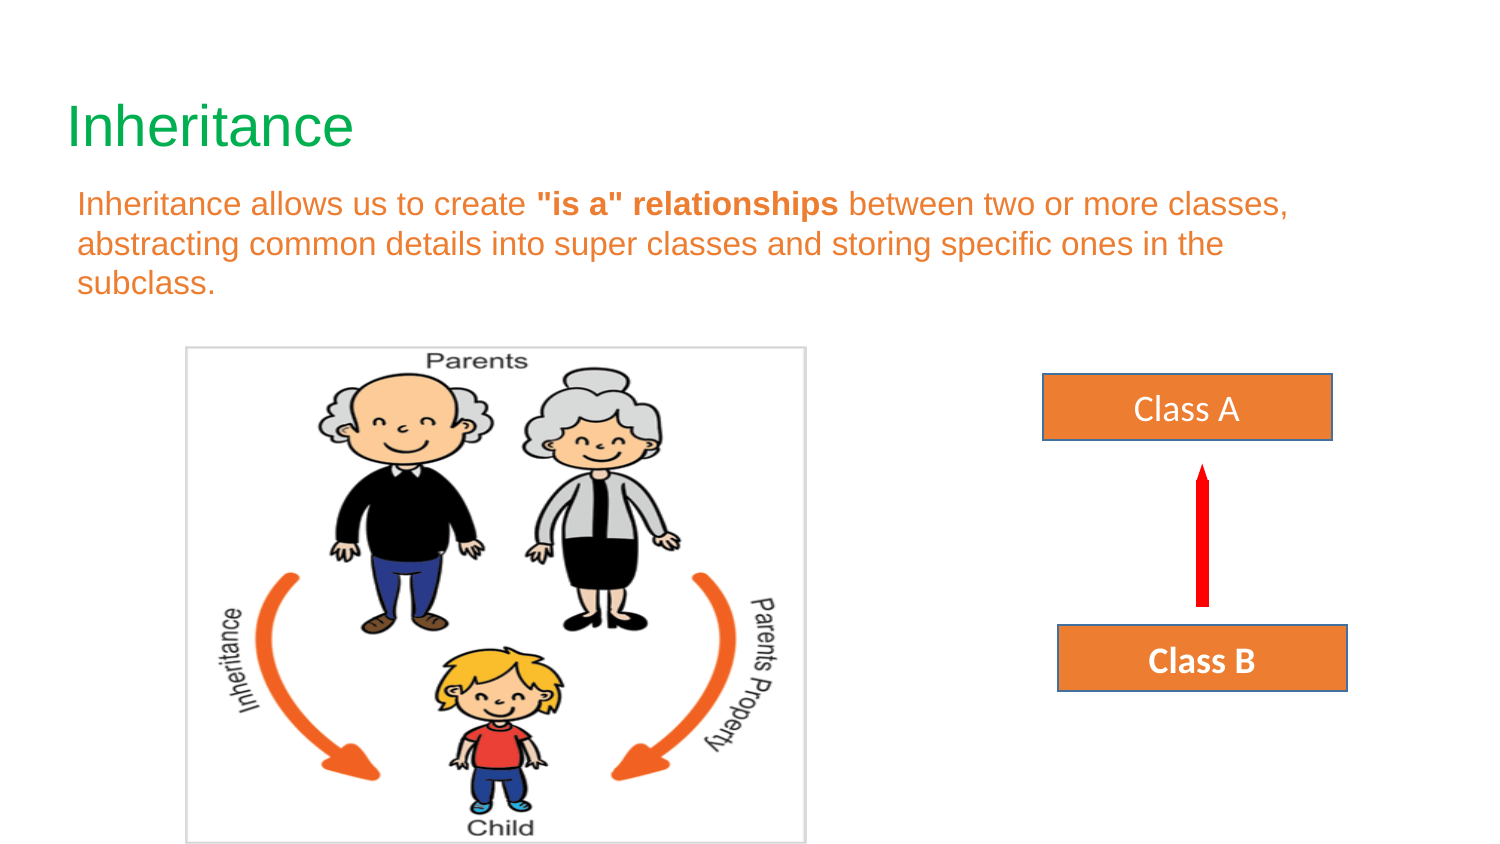

# Inheritance
Inheritance allows us to create "is a" relationships between two or more classes, abstracting common details into super classes and storing specific ones in the subclass.
Class A
Class B